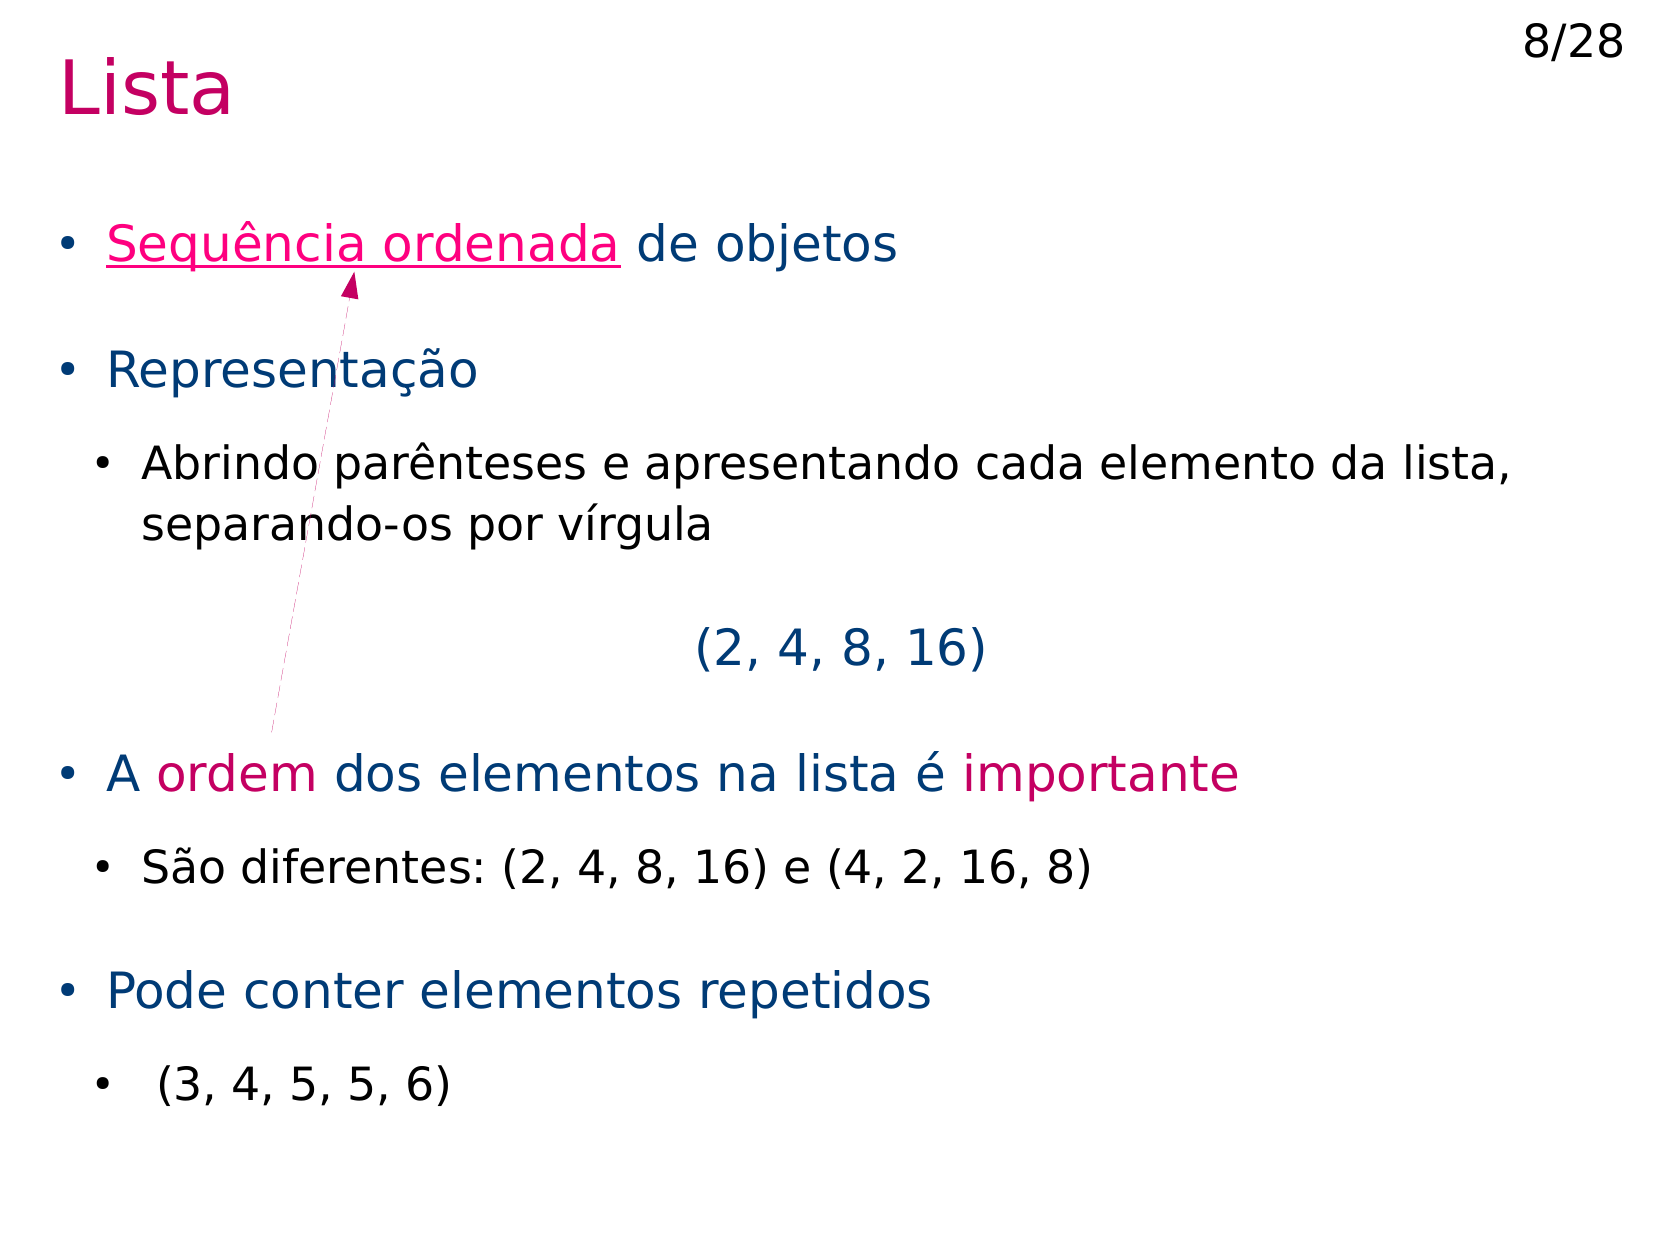

8
# Lista
Sequência ordenada de objetos
Representação
Abrindo parênteses e apresentando cada elemento da lista, separando-os por vírgula
(2, 4, 8, 16)
A ordem dos elementos na lista é importante
São diferentes: (2, 4, 8, 16) e (4, 2, 16, 8)
Pode conter elementos repetidos
 (3, 4, 5, 5, 6)